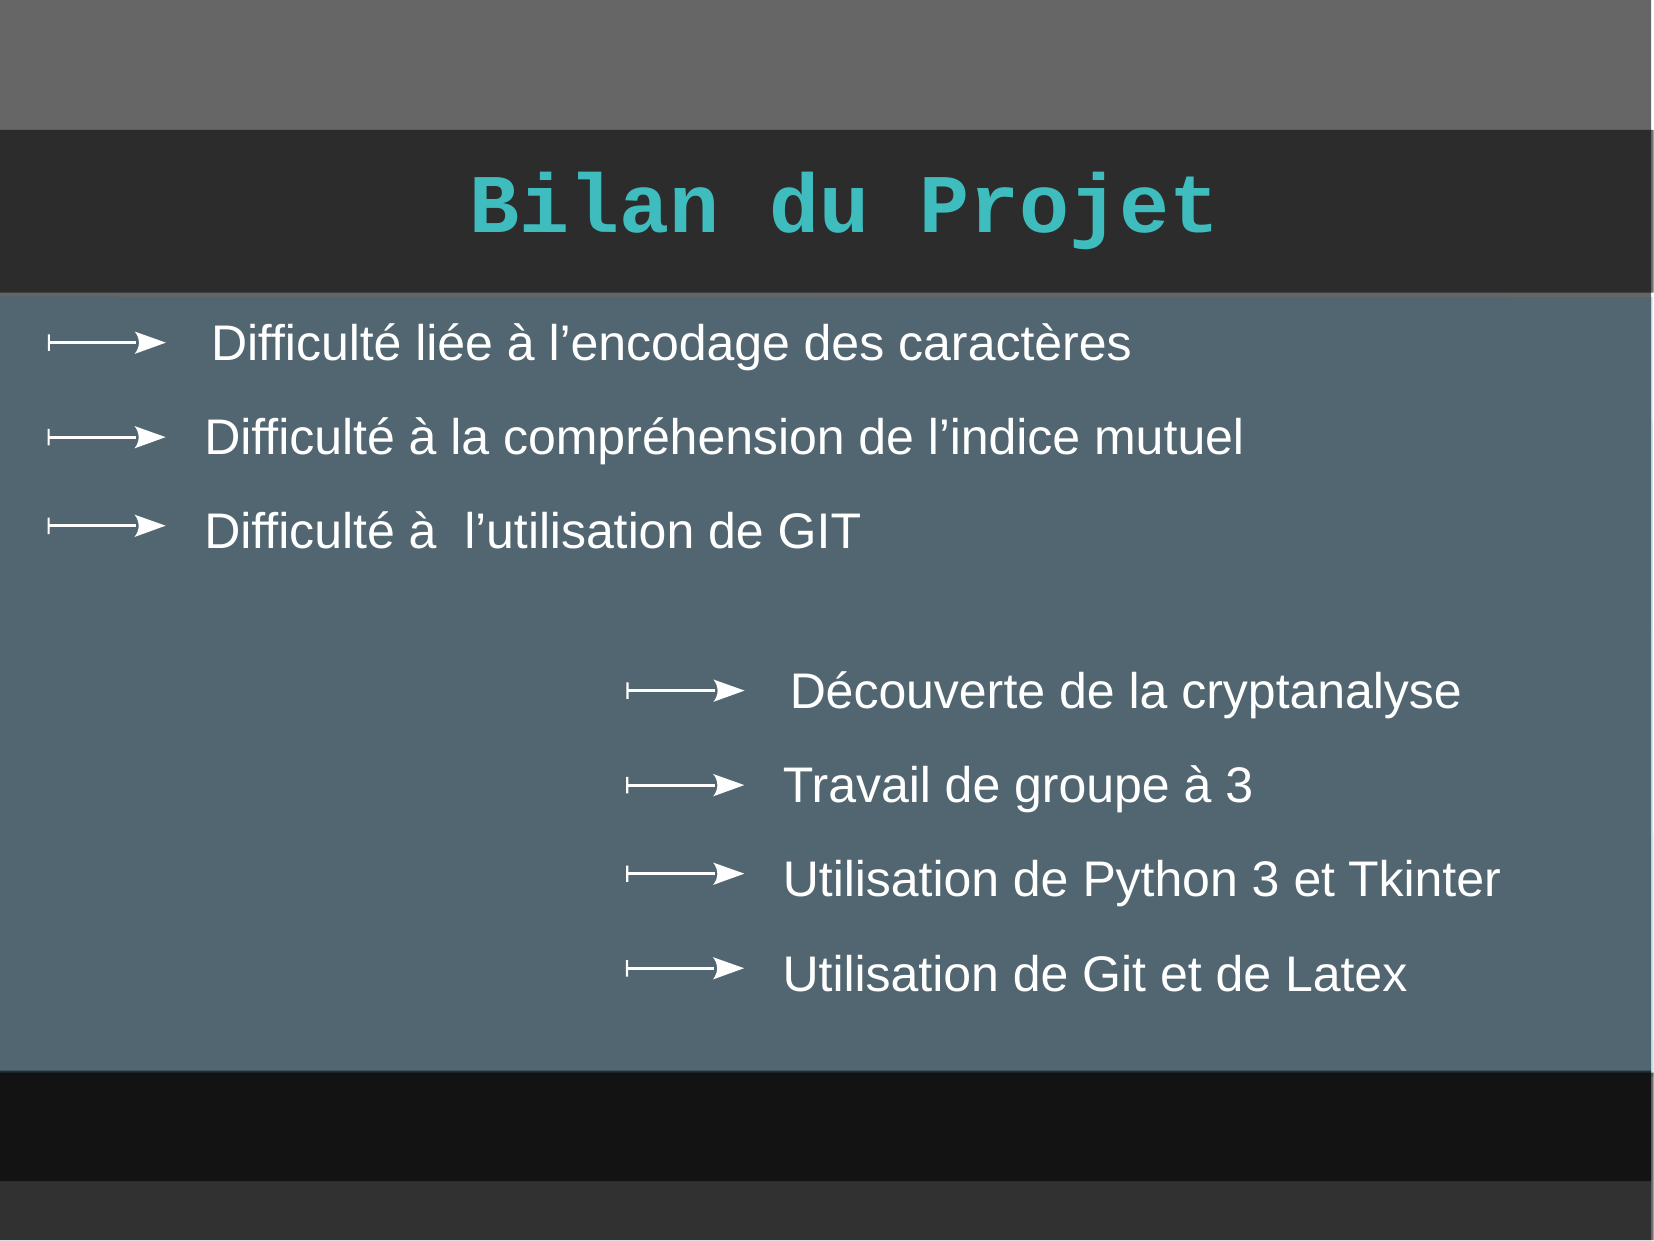

# Bilan du Projet
Difficulté liée à l’encodage des caractères
Difficulté à la compréhension de l’indice mutuel
Difficulté à l’utilisation de GIT
Découverte de la cryptanalyse
Travail de groupe à 3
Utilisation de Python 3 et Tkinter
Utilisation de Git et de Latex
17